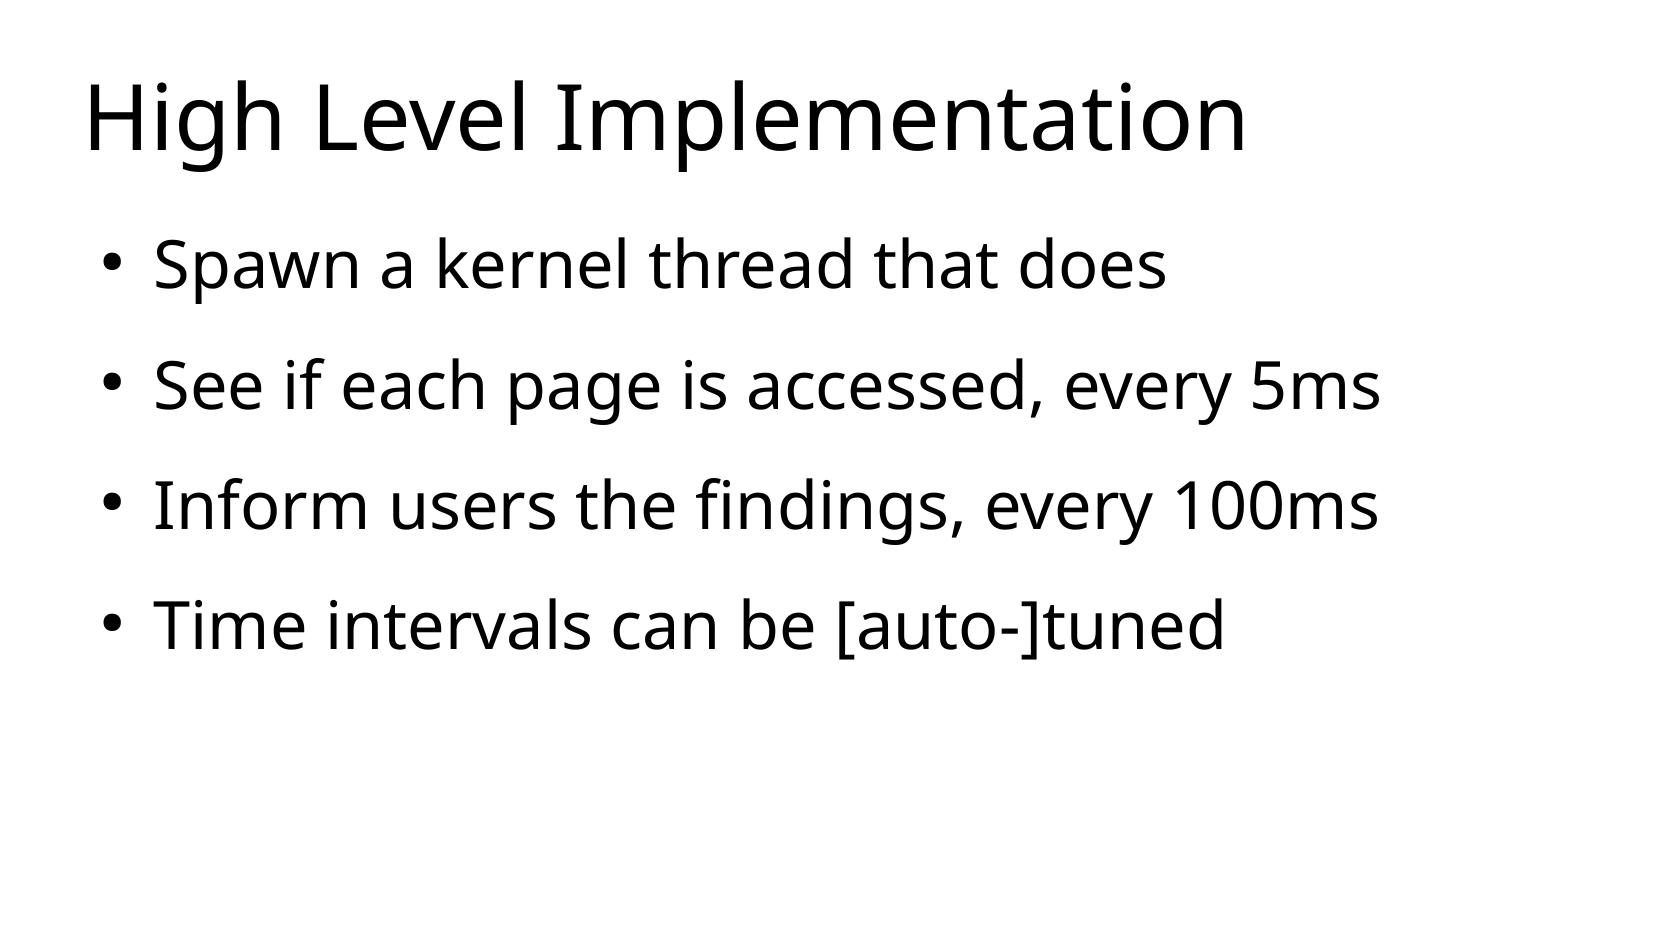

# High Level Implementation
Spawn a kernel thread that does
See if each page is accessed, every 5ms
Inform users the findings, every 100ms
Time intervals can be [auto-]tuned